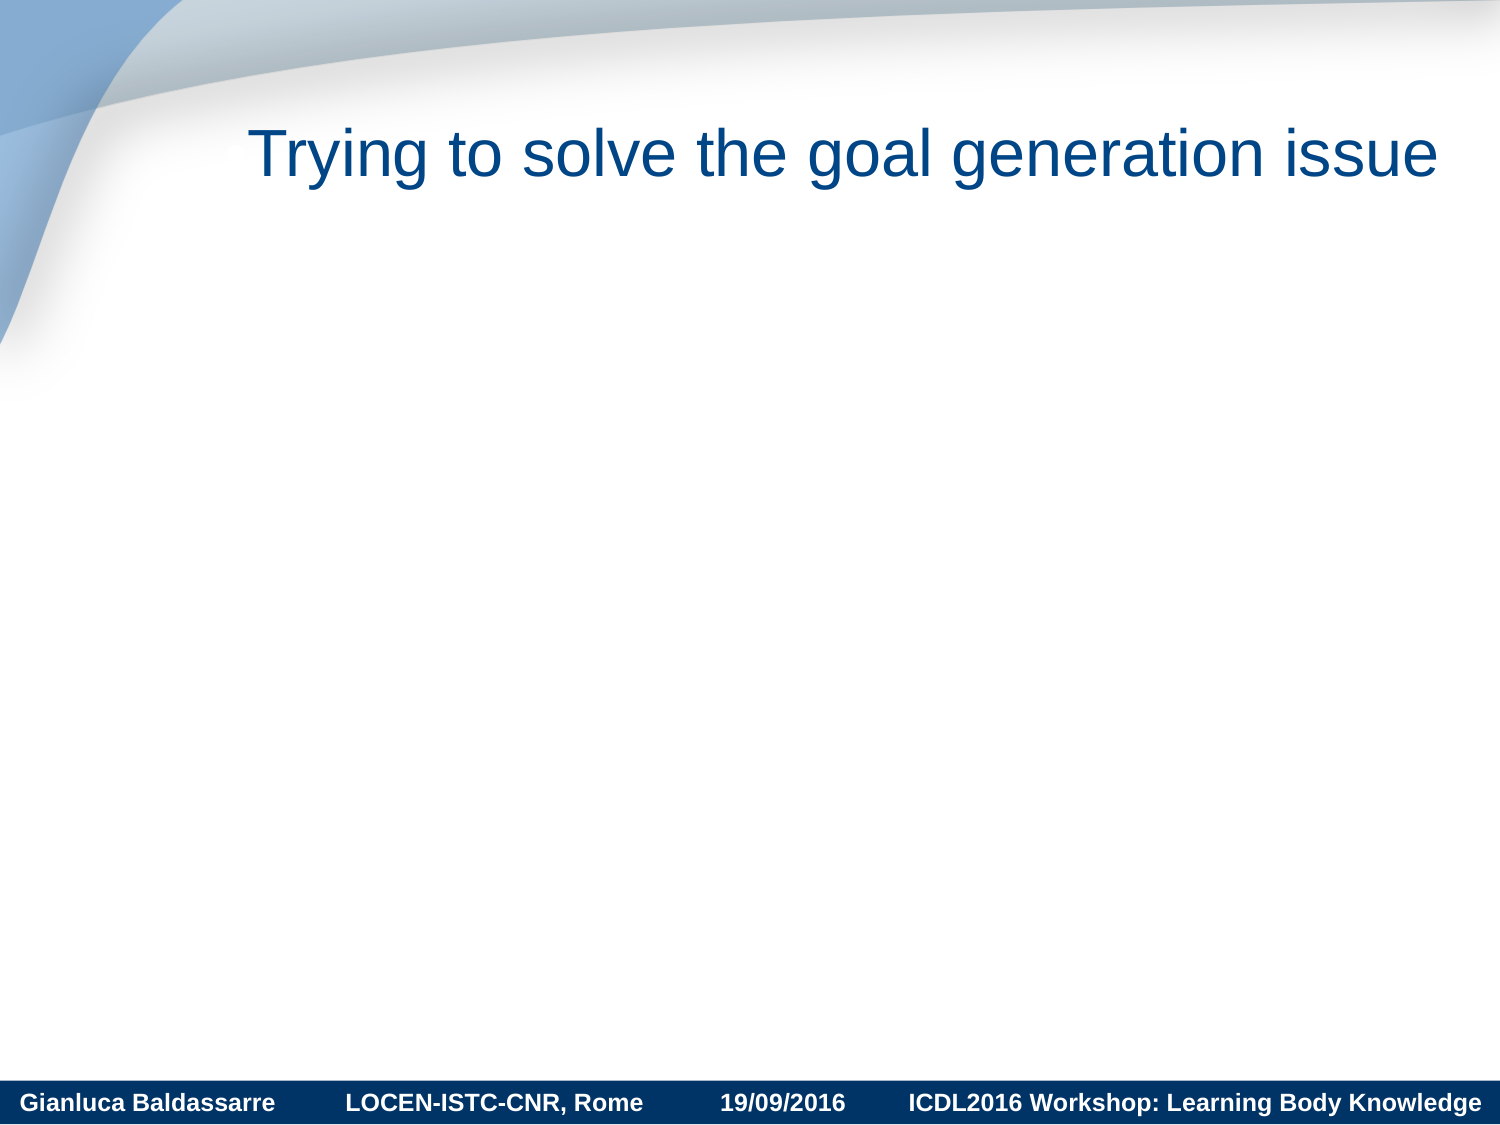

# Trying to solve the goal generation issue